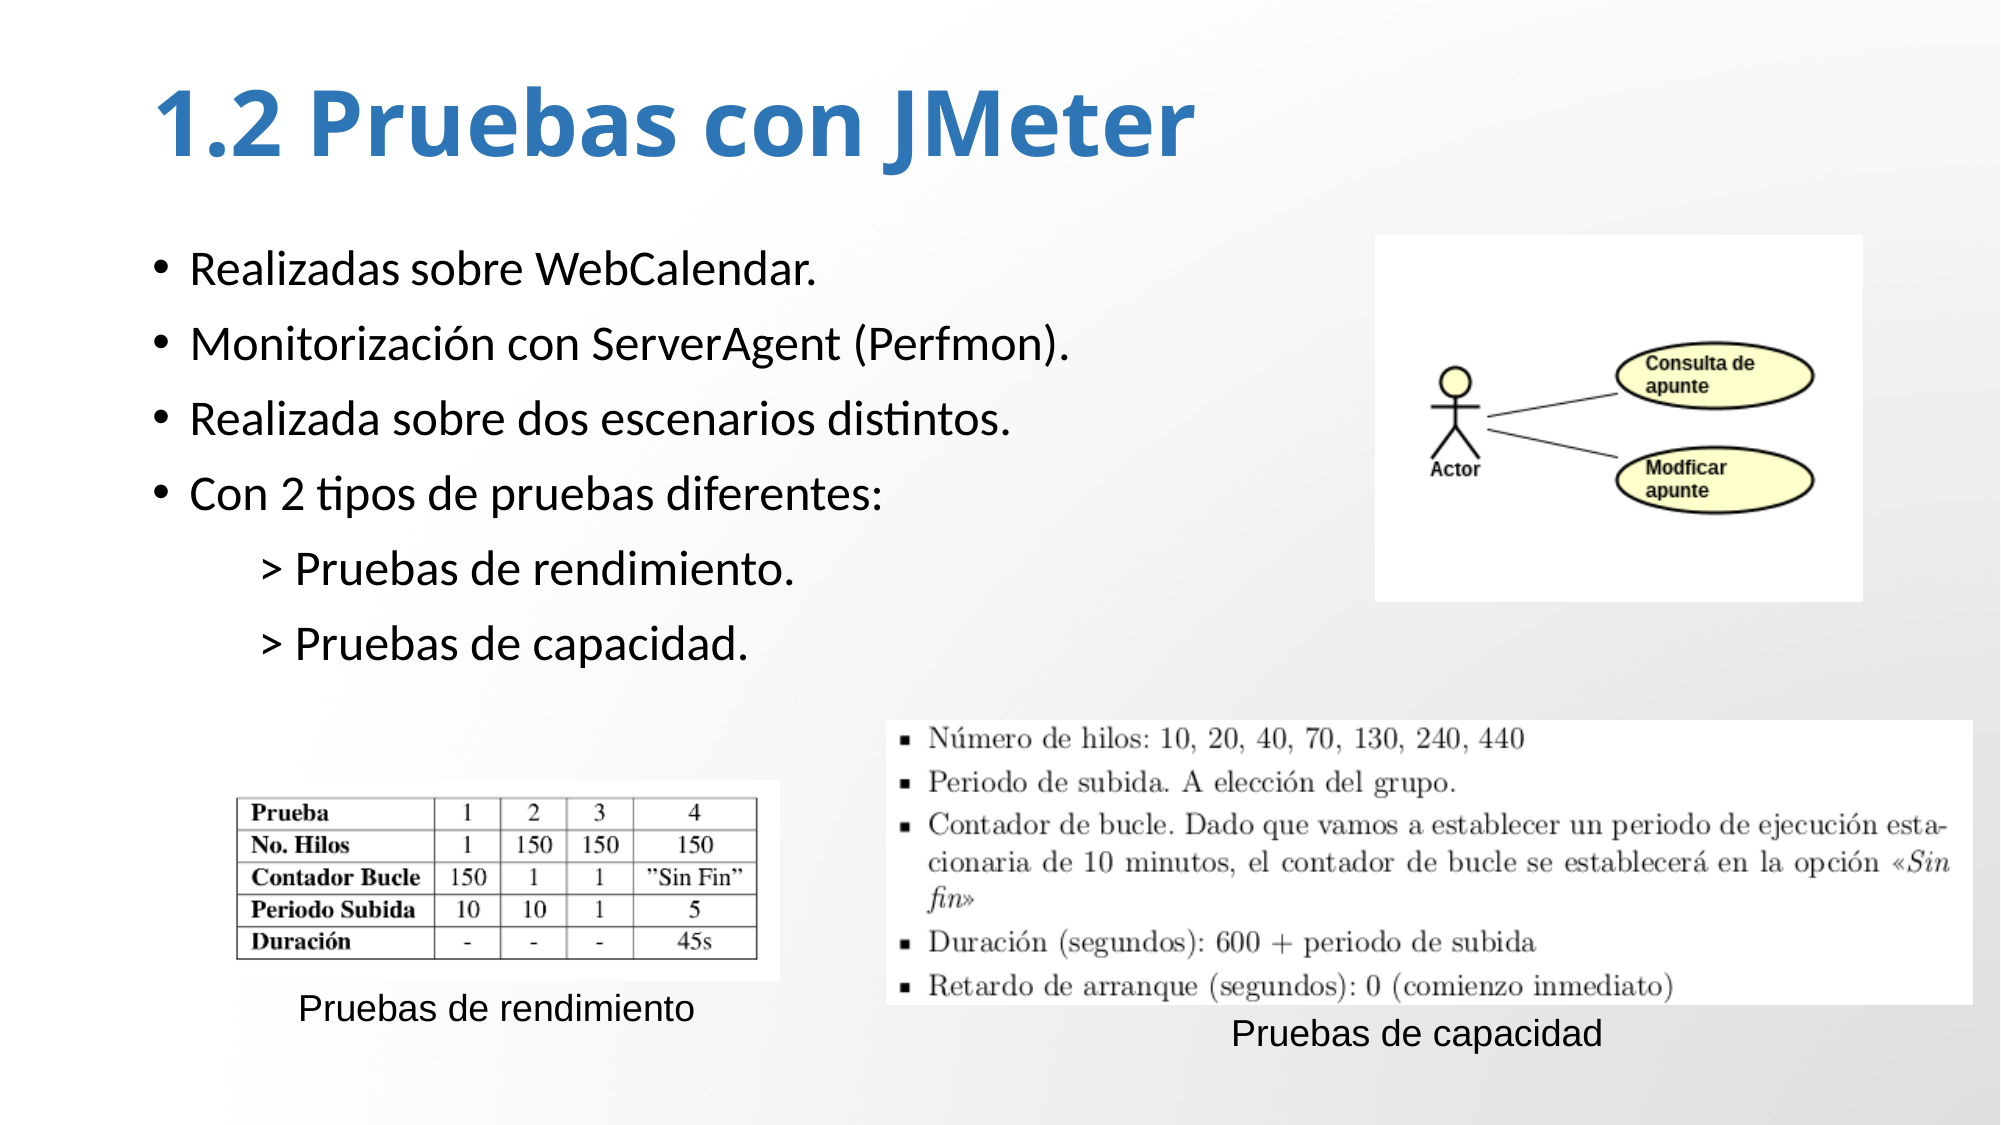

1.2 Pruebas con JMeter
Realizadas sobre WebCalendar.
Monitorización con ServerAgent (Perfmon).
Realizada sobre dos escenarios distintos.
Con 2 tipos de pruebas diferentes:
> Pruebas de rendimiento.
> Pruebas de capacidad.
Pruebas de rendimiento
Pruebas de capacidad